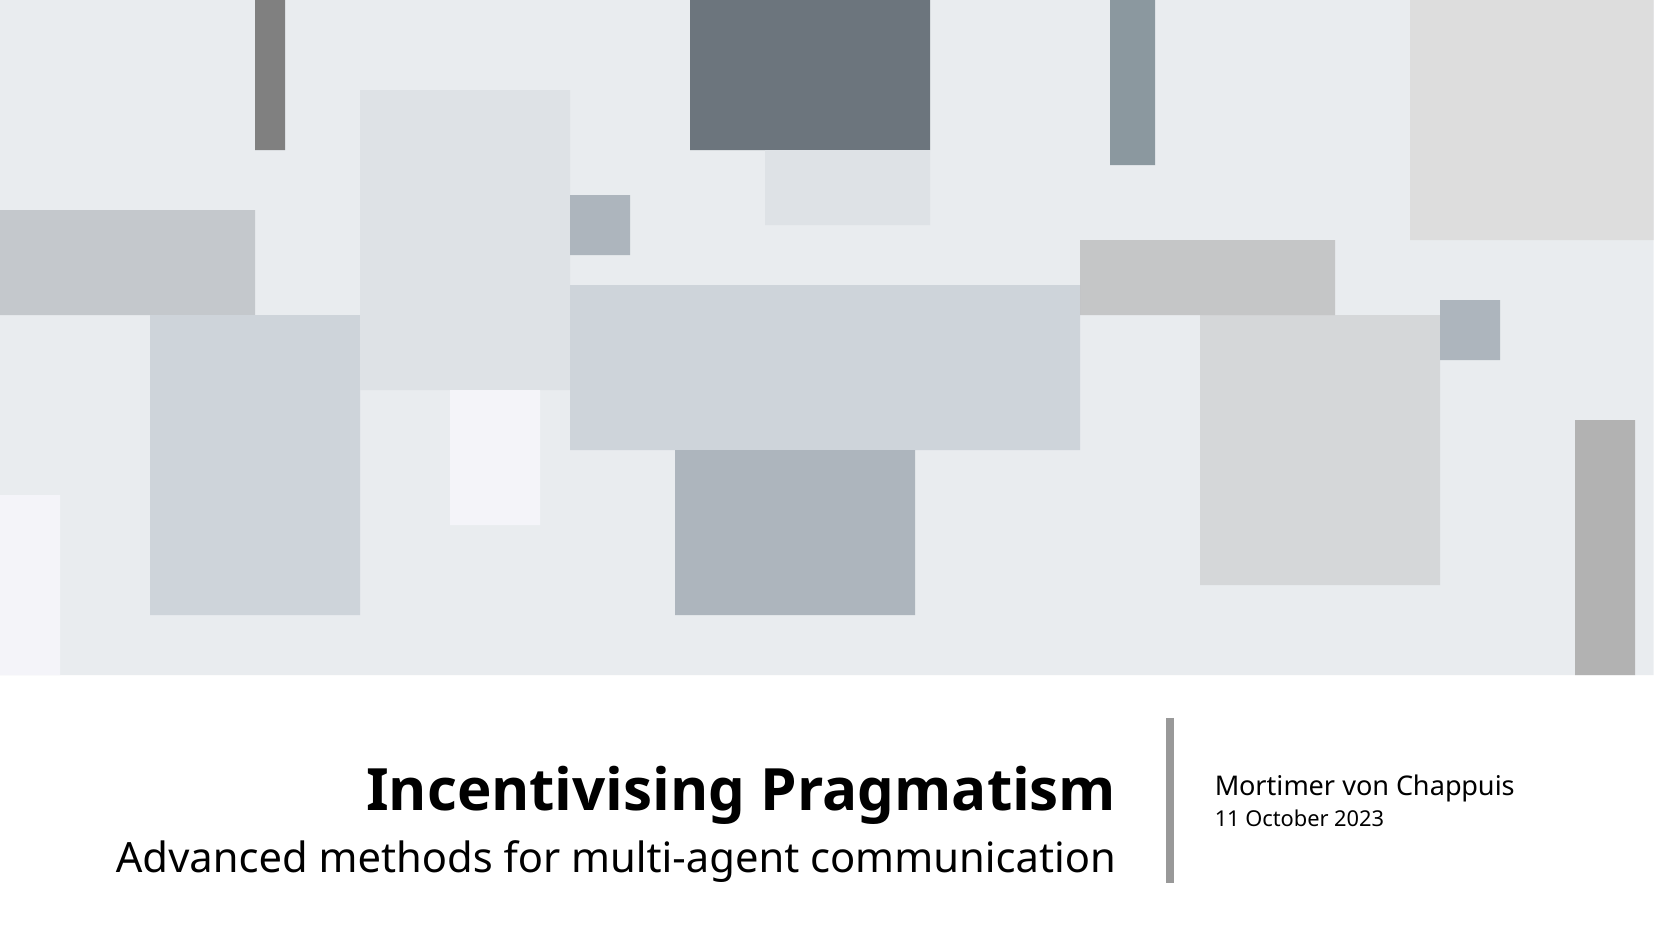

Incentivising Pragmatism
Advanced methods for multi-agent communication
Mortimer von Chappuis
11 October 2023